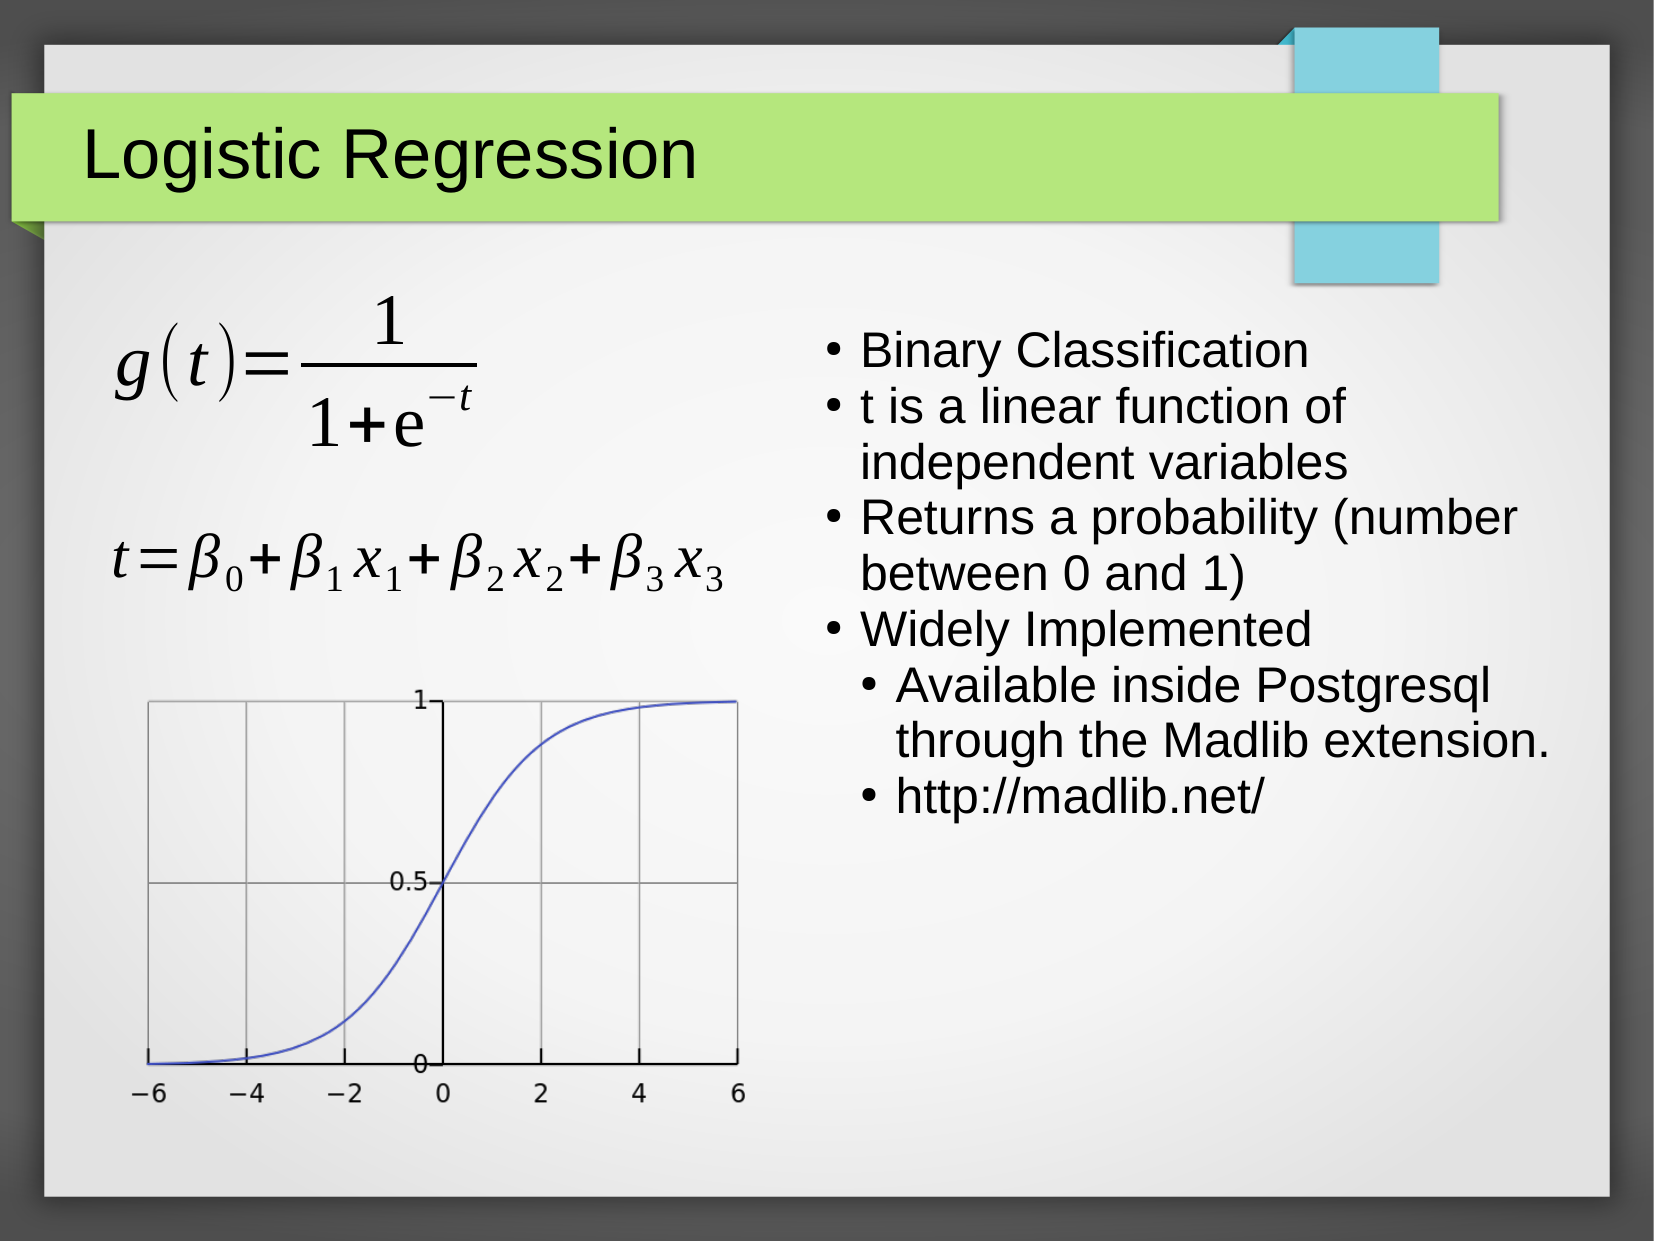

# Logistic Regression
Binary Classification
t is a linear function of independent variables
Returns a probability (number between 0 and 1)
Widely Implemented
Available inside Postgresql through the Madlib extension.
http://madlib.net/